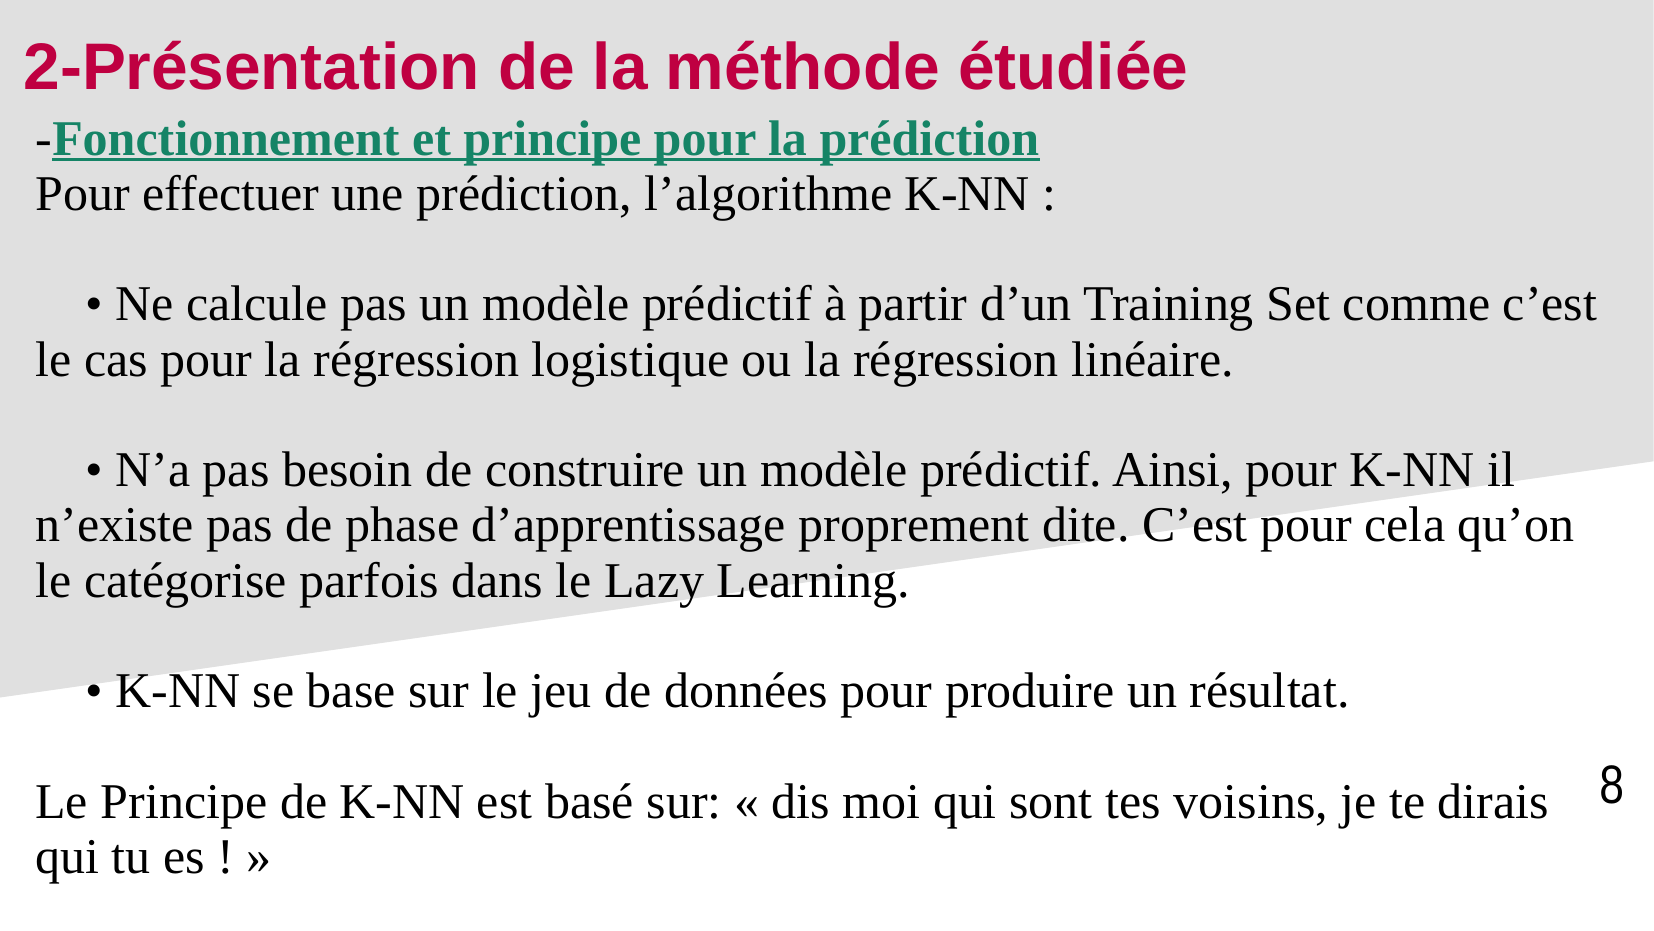

# 2-Présentation de la méthode étudiée
-Fonctionnement et principe pour la prédiction
Pour effectuer une prédiction, l’algorithme K-NN :
 • Ne calcule pas un modèle prédictif à partir d’un Training Set comme c’est
le cas pour la régression logistique ou la régression linéaire.
 • N’a pas besoin de construire un modèle prédictif. Ainsi, pour K-NN il
n’existe pas de phase d’apprentissage proprement dite. C’est pour cela qu’on le catégorise parfois dans le Lazy Learning.
 • K-NN se base sur le jeu de données pour produire un résultat.
Le Principe de K-NN est basé sur: « dis moi qui sont tes voisins, je te dirais
qui tu es ! »
8